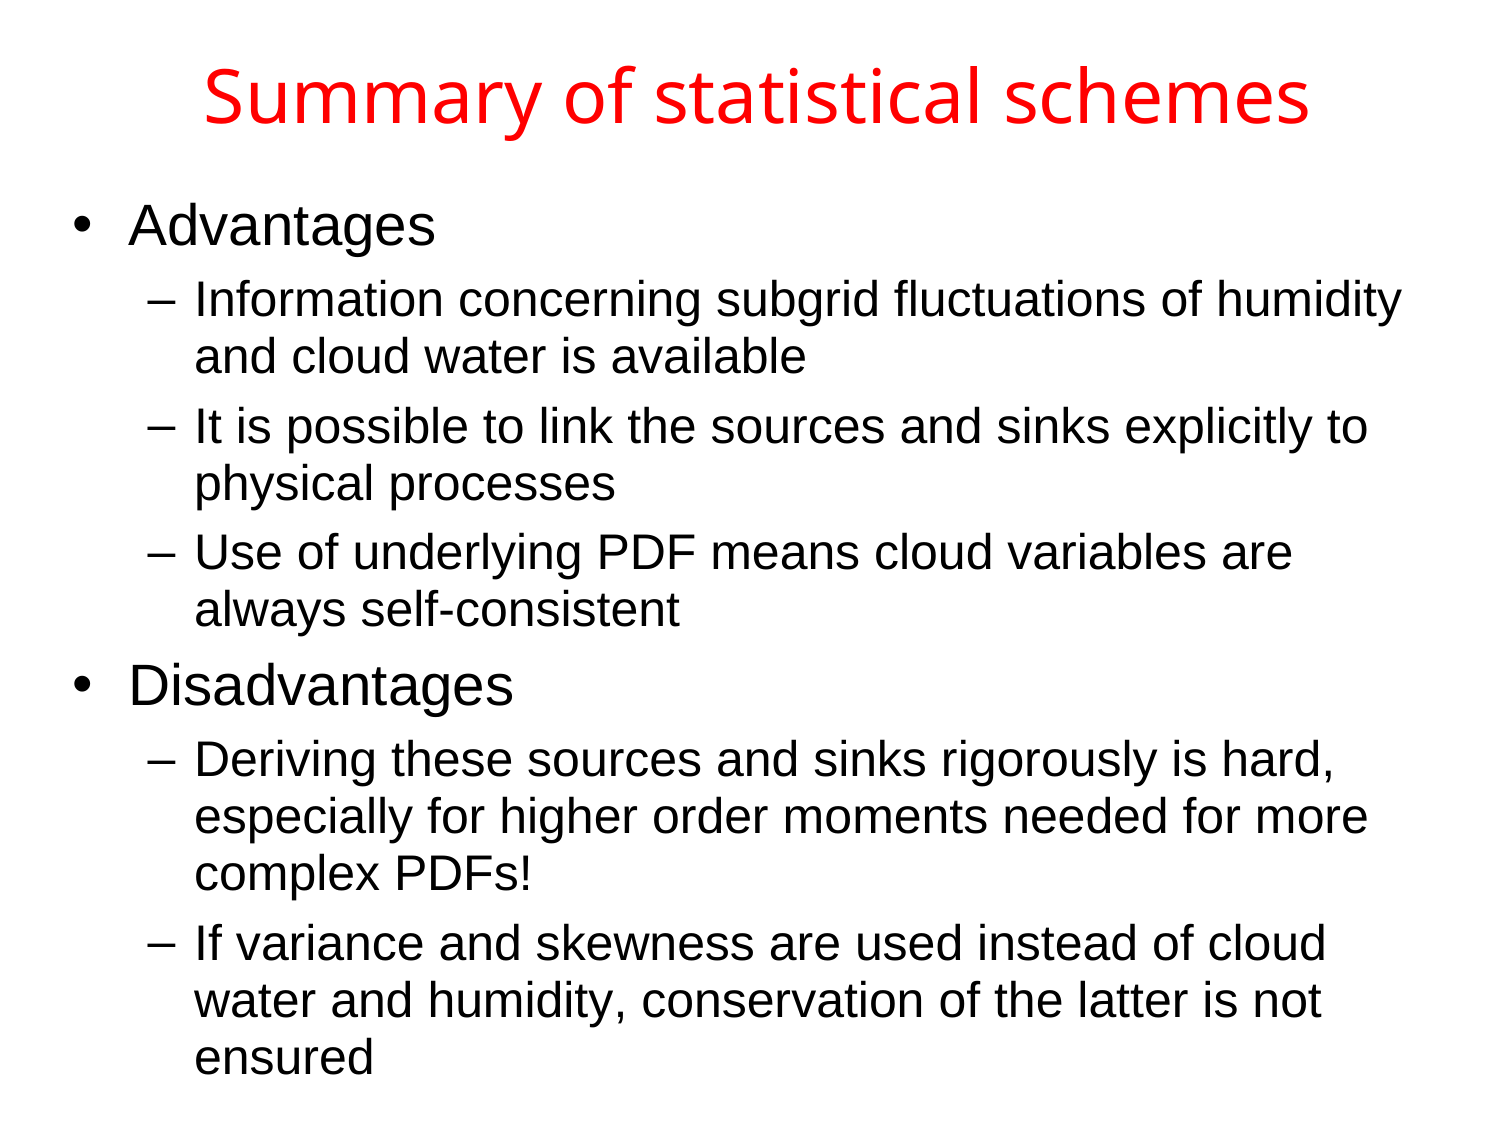

# Summary of statistical schemes
Advantages
Information concerning subgrid fluctuations of humidity and cloud water is available
It is possible to link the sources and sinks explicitly to physical processes
Use of underlying PDF means cloud variables are always self-consistent
Disadvantages
Deriving these sources and sinks rigorously is hard, especially for higher order moments needed for more complex PDFs!
If variance and skewness are used instead of cloud water and humidity, conservation of the latter is not ensured